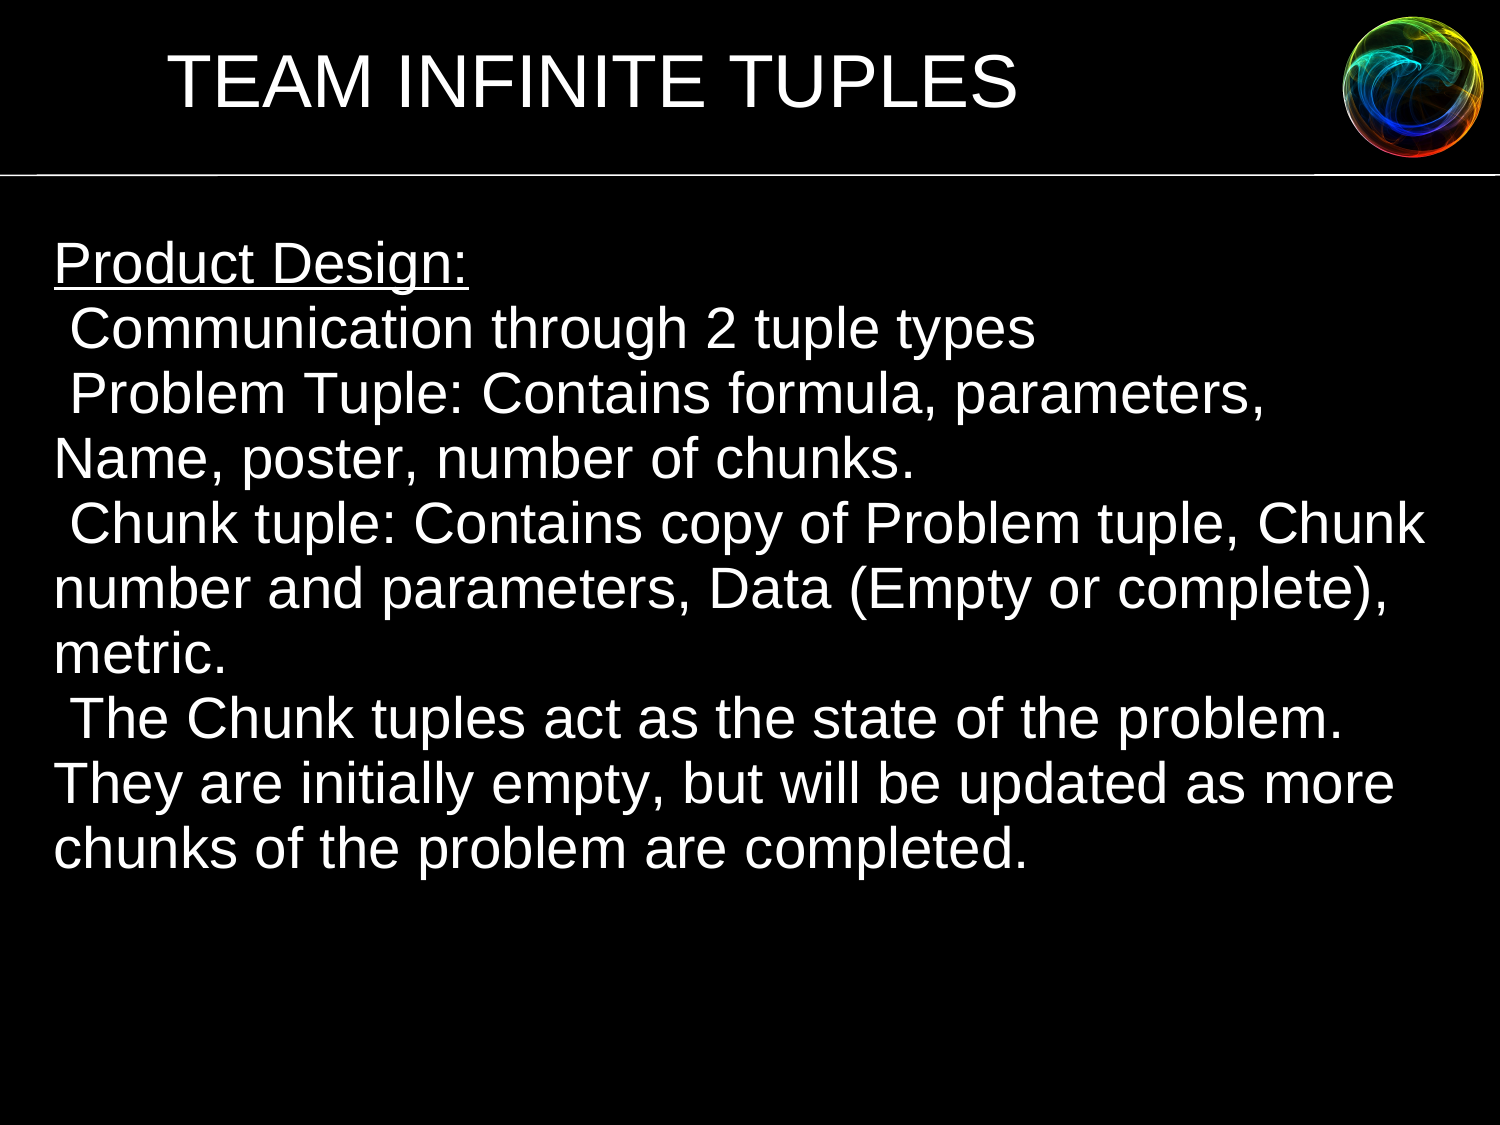

TEAM INFINITE TUPLES
Product Design:
 Communication through 2 tuple types
 Problem Tuple: Contains formula, parameters, Name, poster, number of chunks.
 Chunk tuple: Contains copy of Problem tuple, Chunk number and parameters, Data (Empty or complete), metric.
 The Chunk tuples act as the state of the problem. They are initially empty, but will be updated as more chunks of the problem are completed.